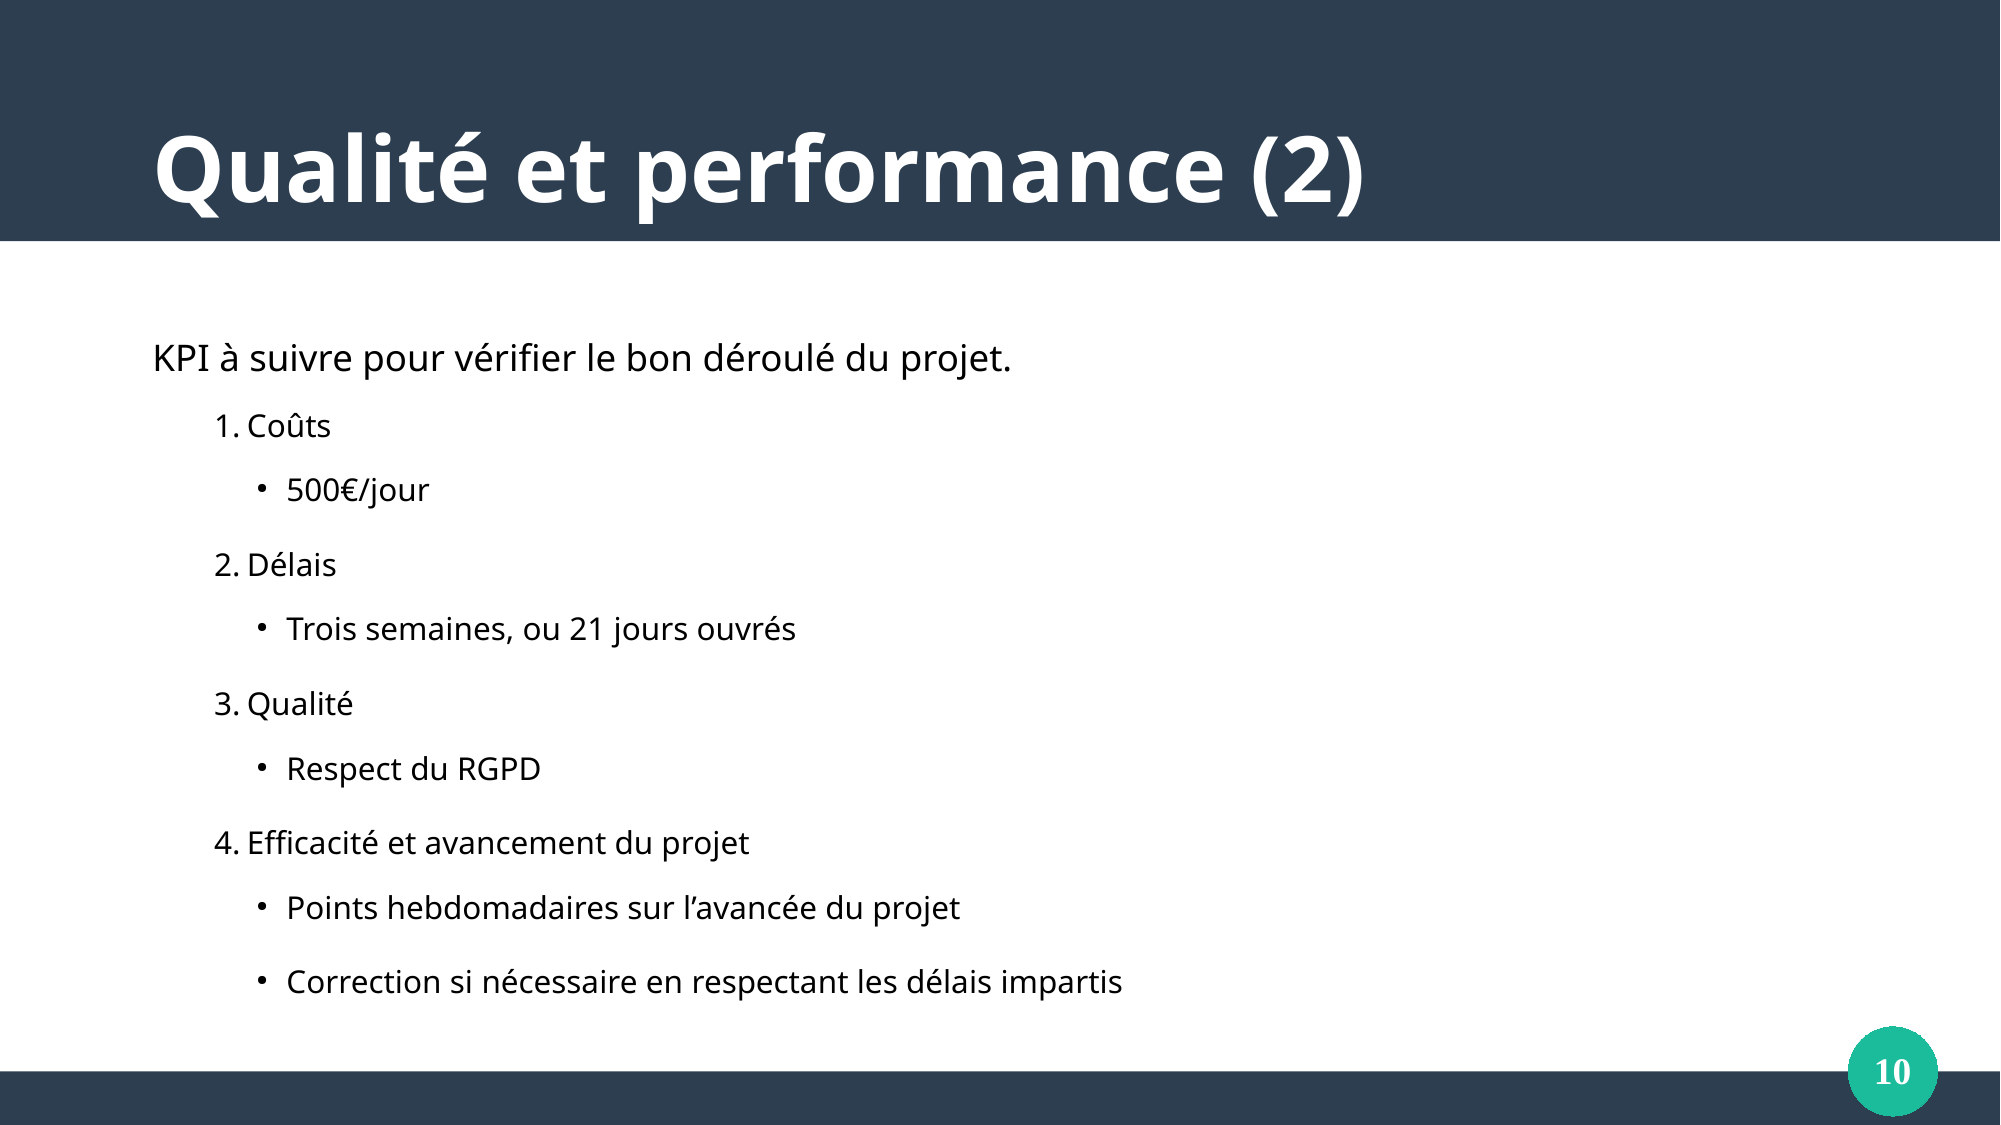

# Qualité et performance (2)
KPI à suivre pour vérifier le bon déroulé du projet.
Coûts
500€/jour
Délais
Trois semaines, ou 21 jours ouvrés
Qualité
Respect du RGPD
Efficacité et avancement du projet
Points hebdomadaires sur l’avancée du projet
Correction si nécessaire en respectant les délais impartis
10